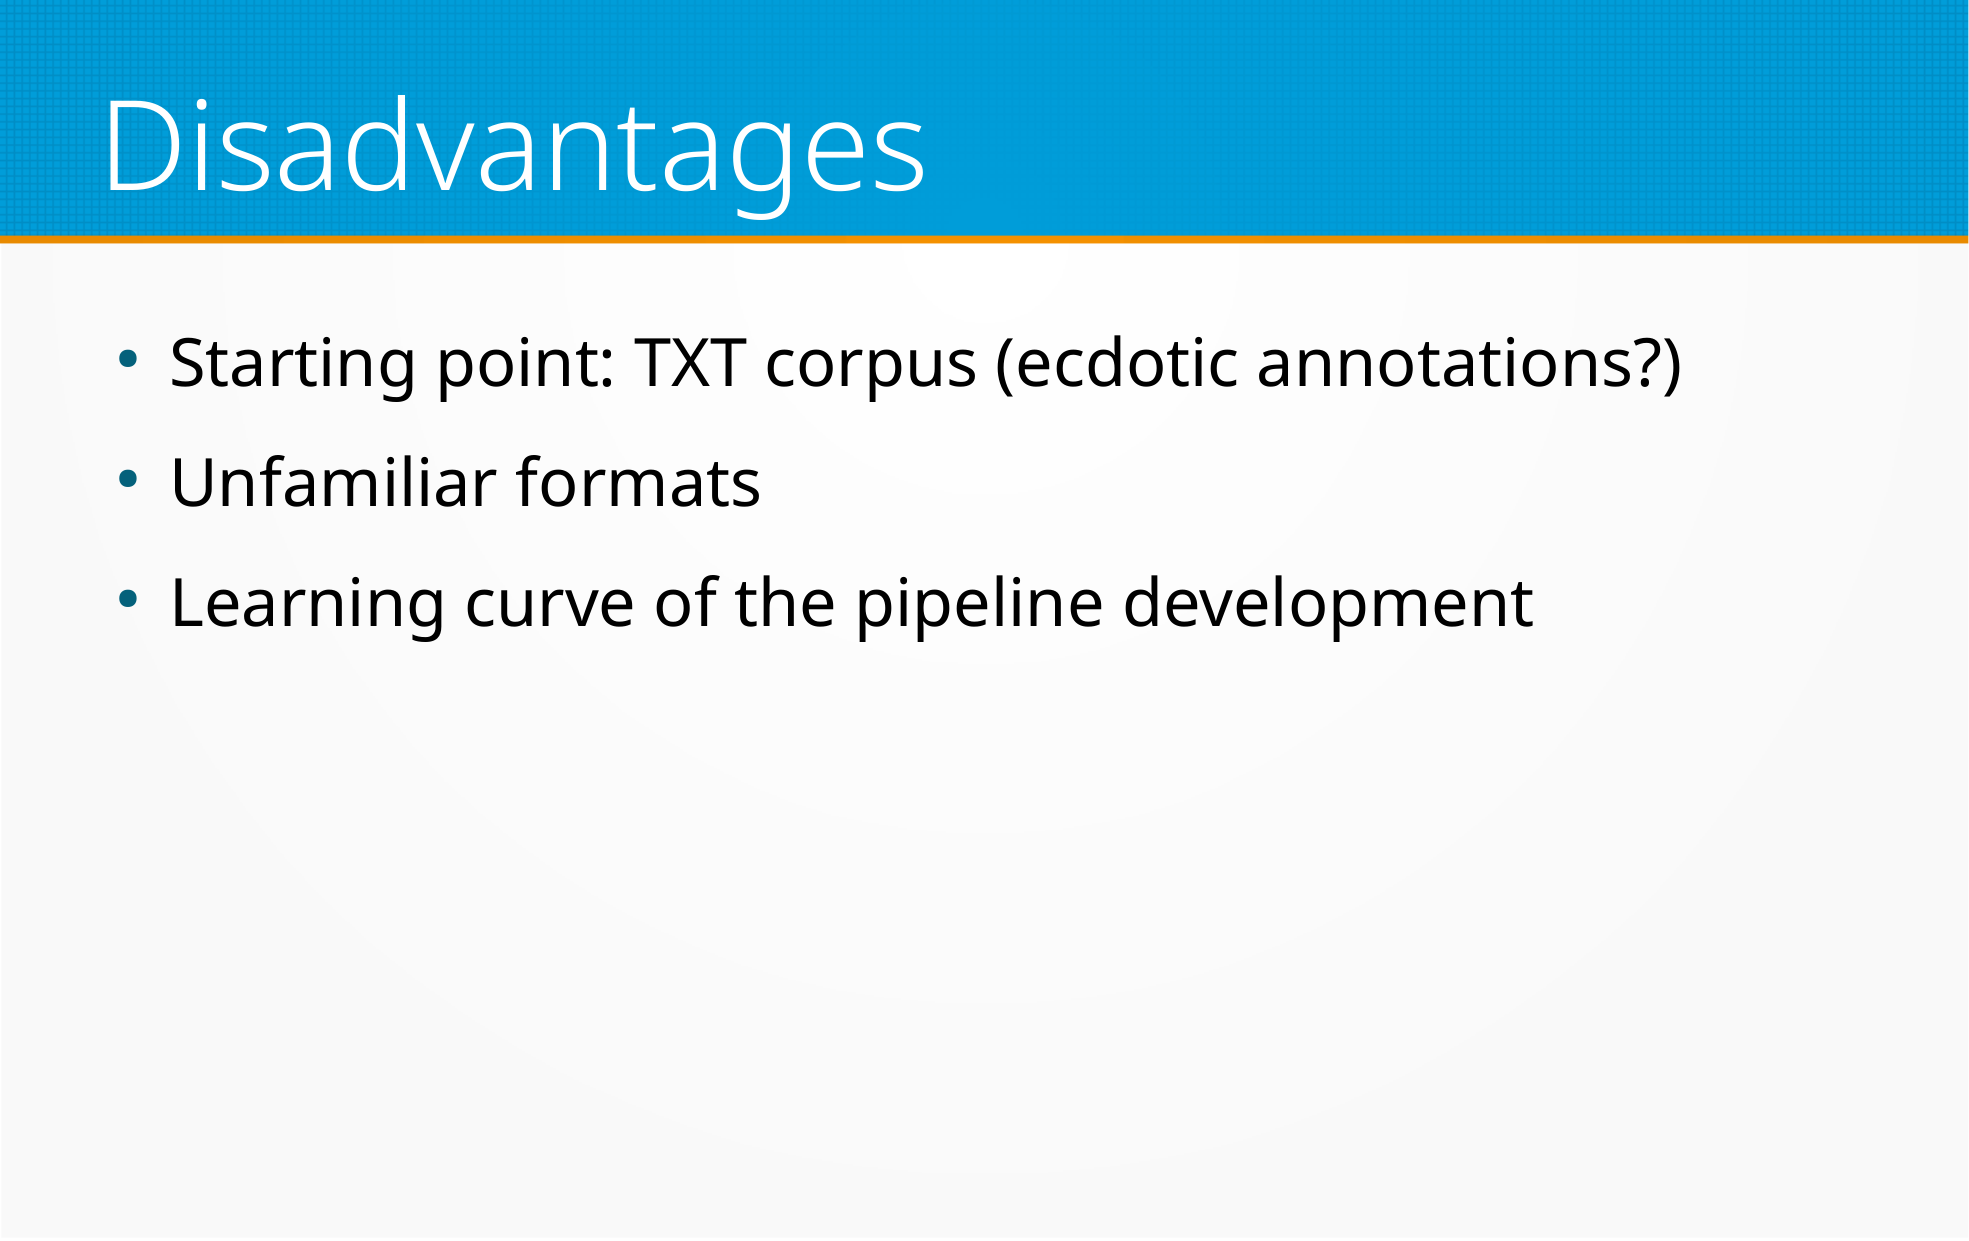

# Disadvantages
Starting point: TXT corpus (ecdotic annotations?)
Unfamiliar formats
Learning curve of the pipeline development